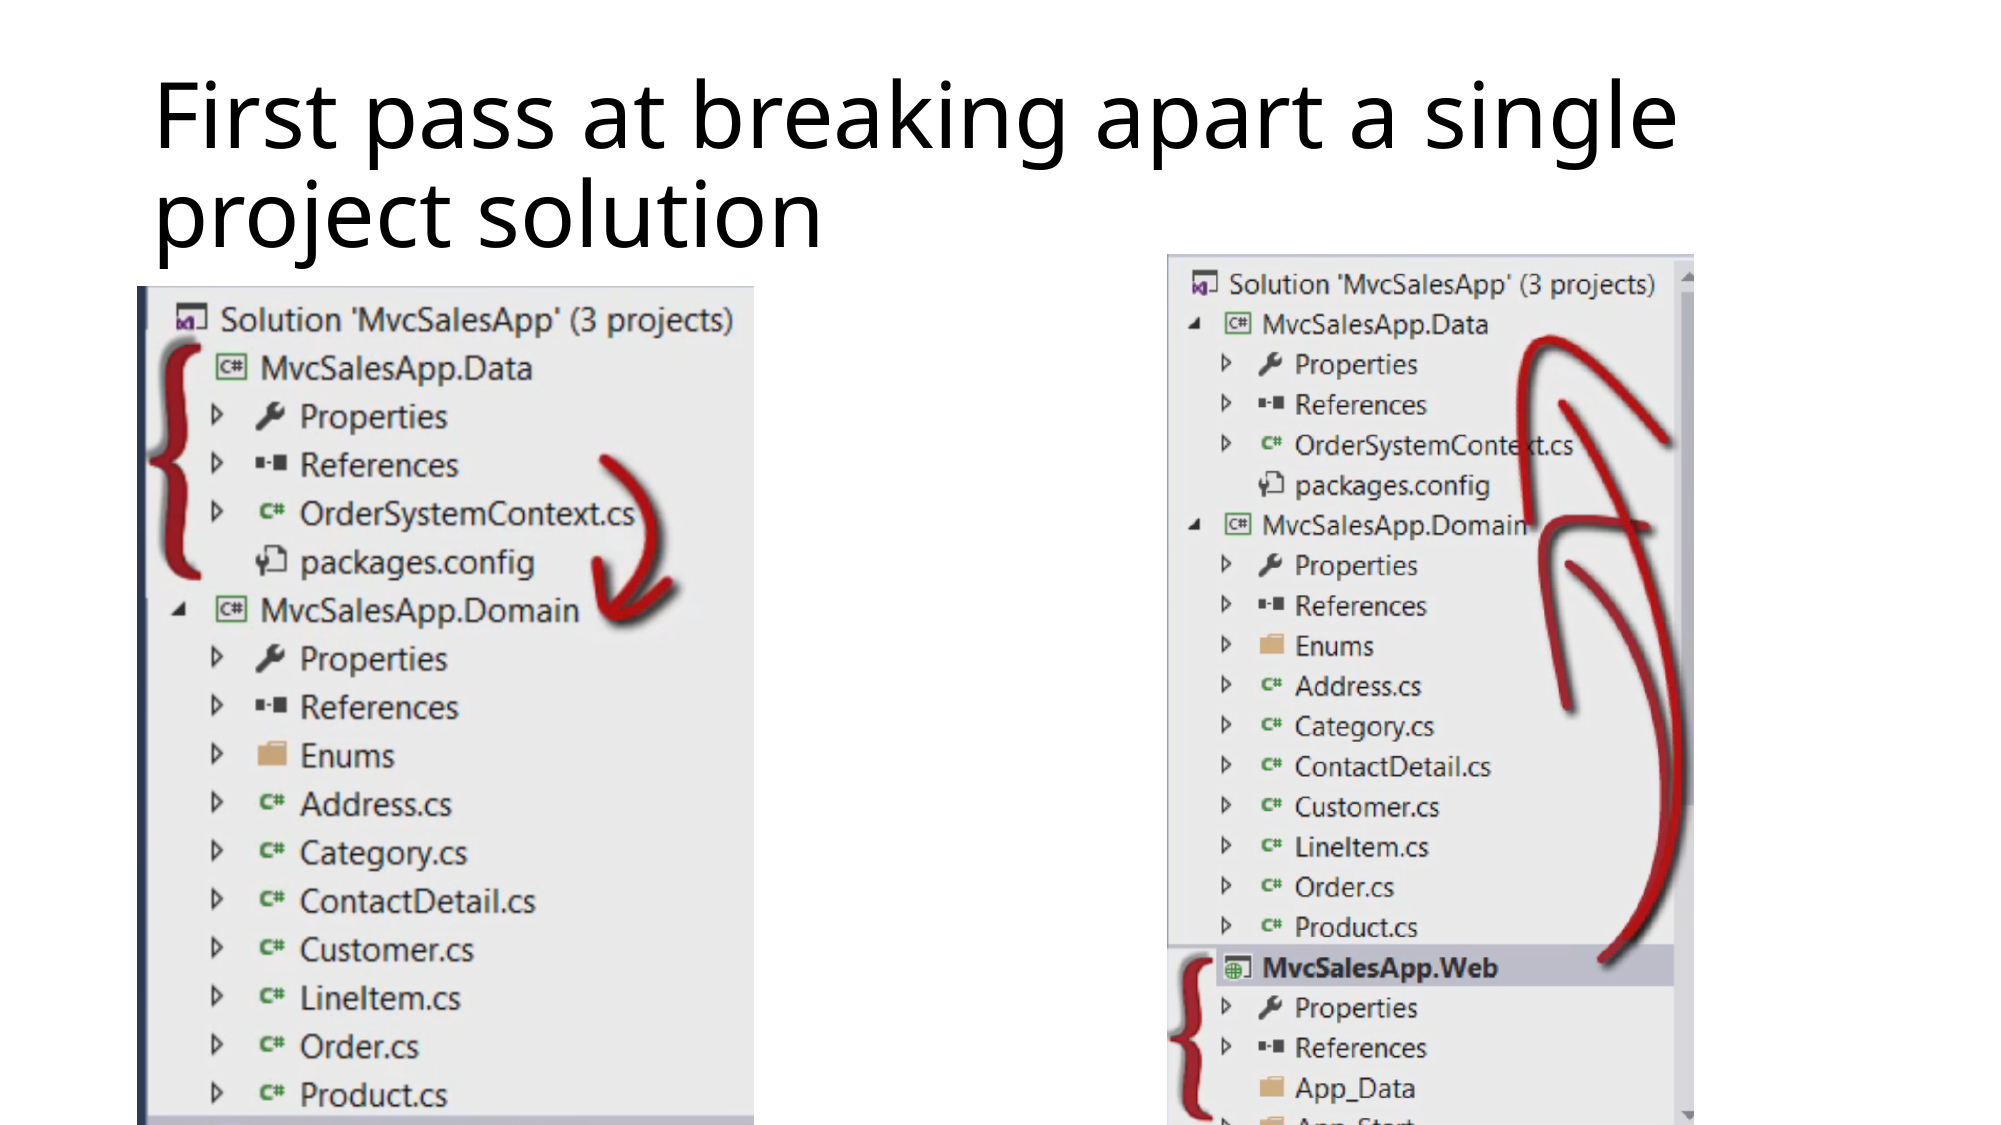

# First pass at breaking apart a single project solution